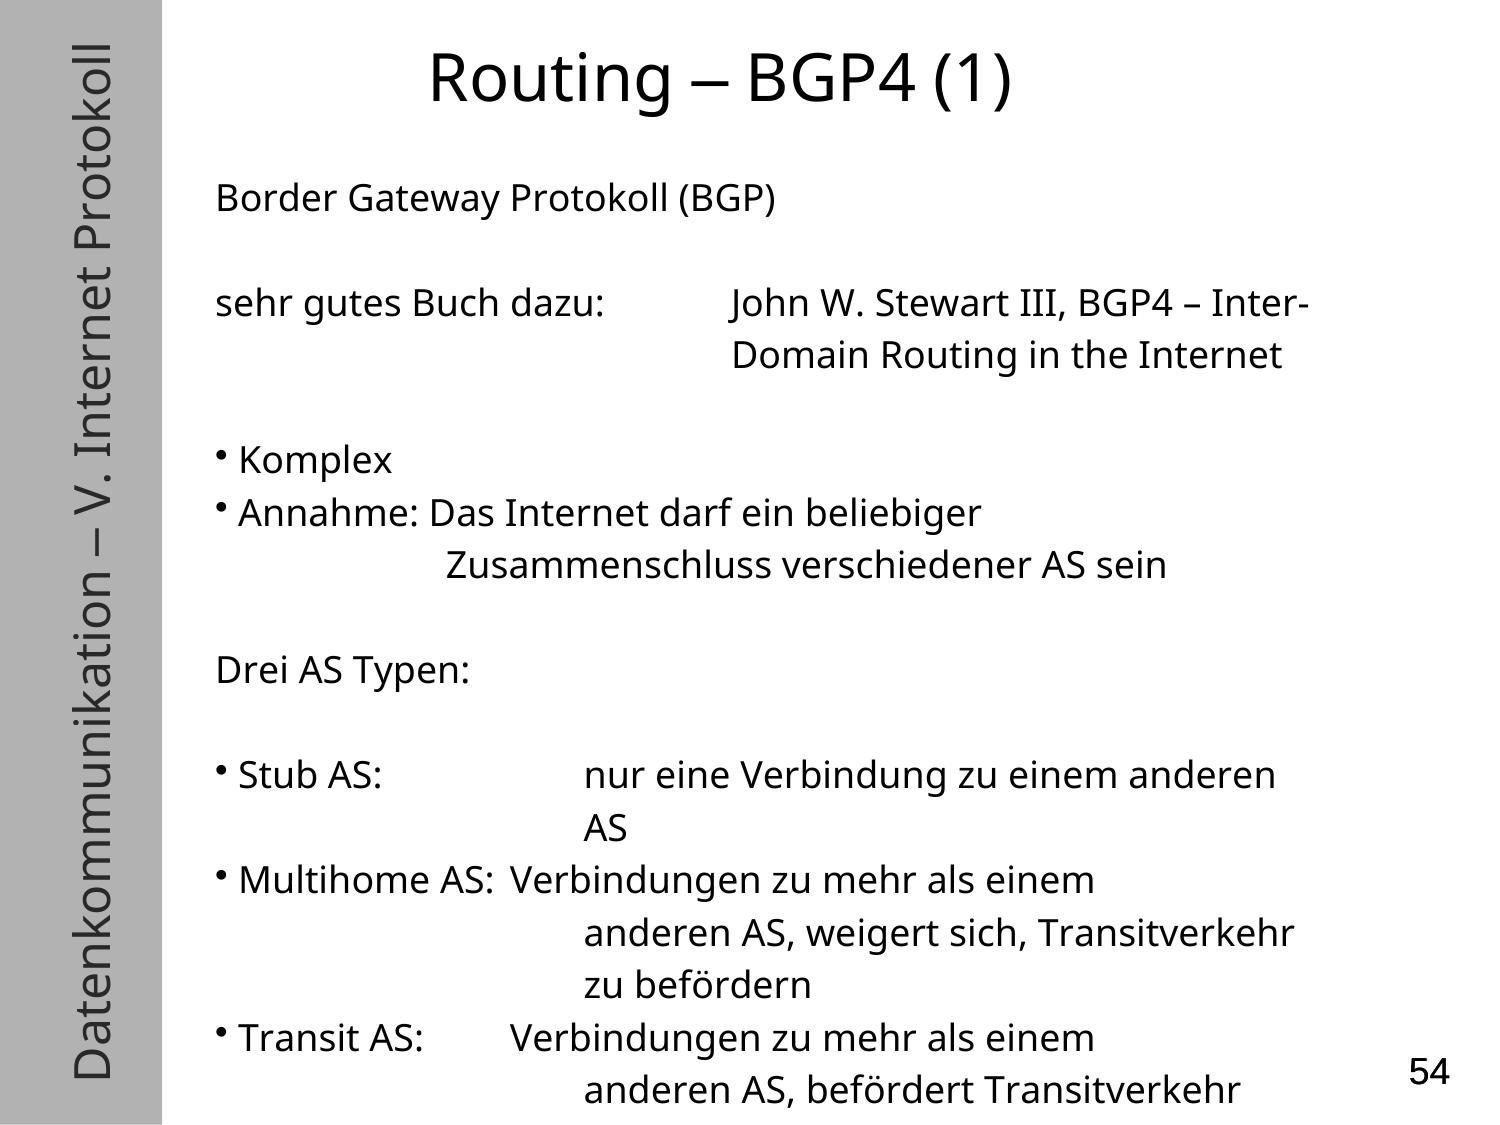

Routing – BGP4 (1)
Border Gateway Protokoll (BGP)
sehr gutes Buch dazu:		John W. Stewart III, BGP4 – Inter-
							Domain Routing in the Internet
 Komplex
 Annahme: Das Internet darf ein beliebiger
			 Zusammenschluss verschiedener AS sein
Drei AS Typen:
 Stub AS:			nur eine Verbindung zu einem anderen
					AS
 Multihome AS:	Verbindungen zu mehr als einem
					anderen AS, weigert sich, Transitverkehr
					zu befördern
 Transit AS:		Verbindungen zu mehr als einem
					anderen AS, befördert Transitverkehr
 BGP4 kennt auch private AS, welche nur intern benutzt
 werden können
Datenkommunikation – V. Internet Protokoll